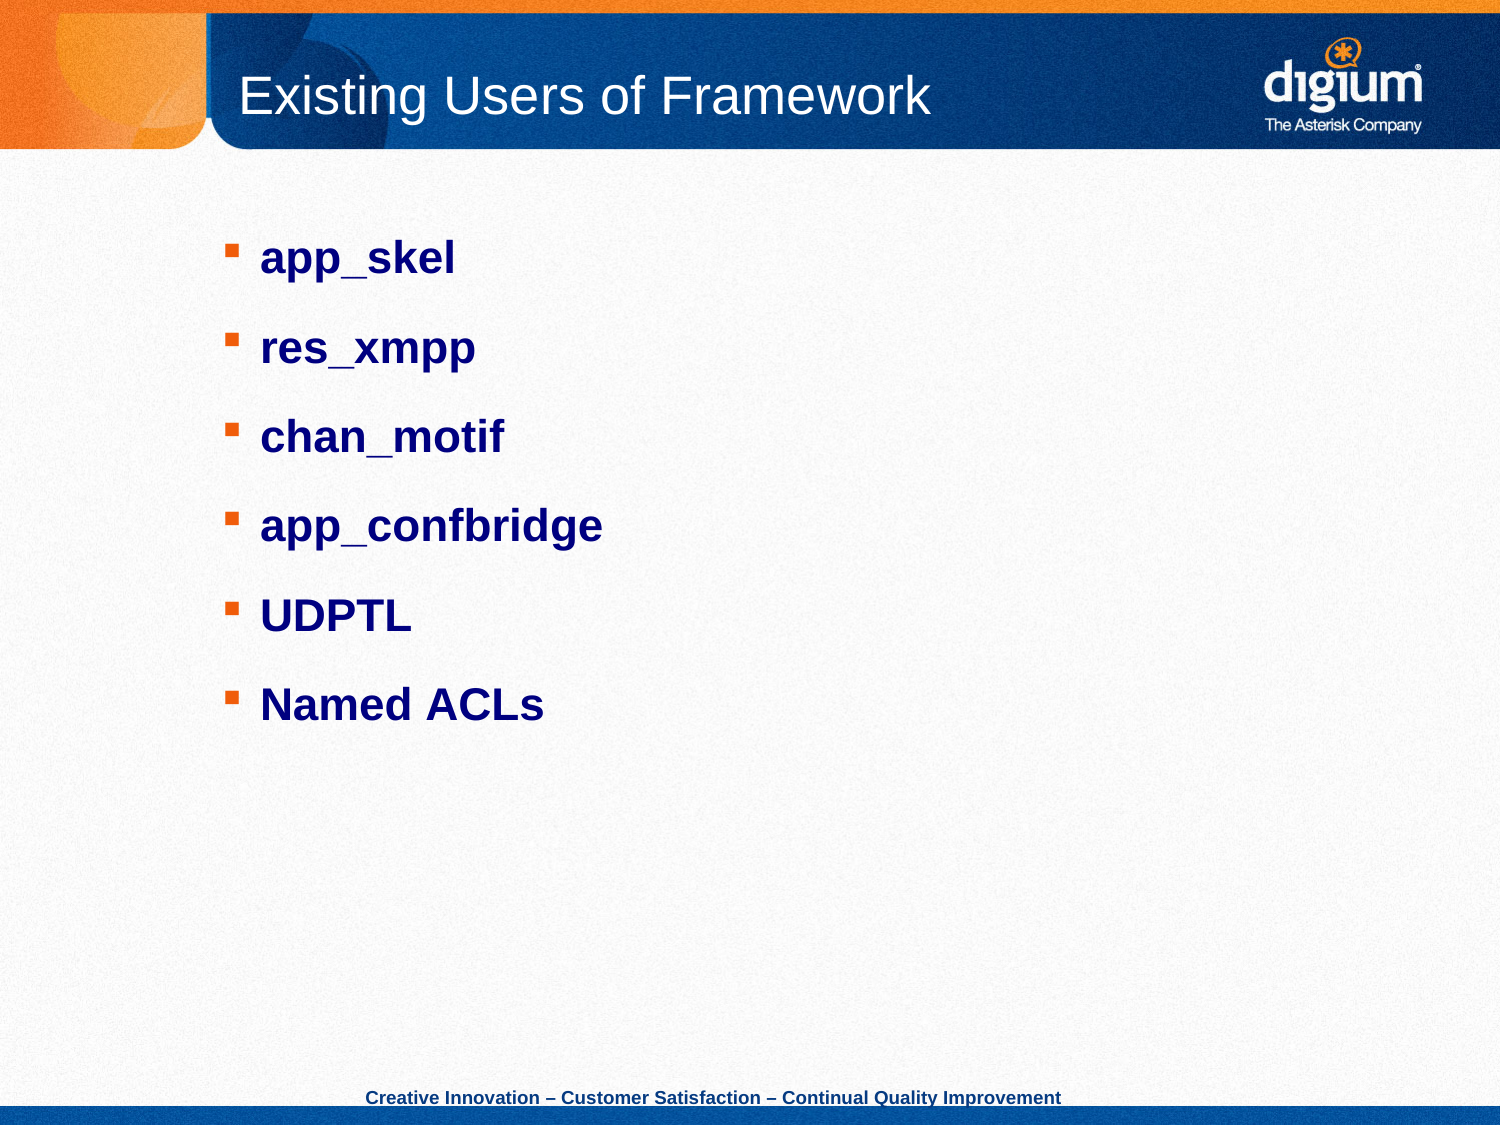

# Existing Users of Framework
app_skel
res_xmpp
chan_motif
app_confbridge
UDPTL
Named ACLs